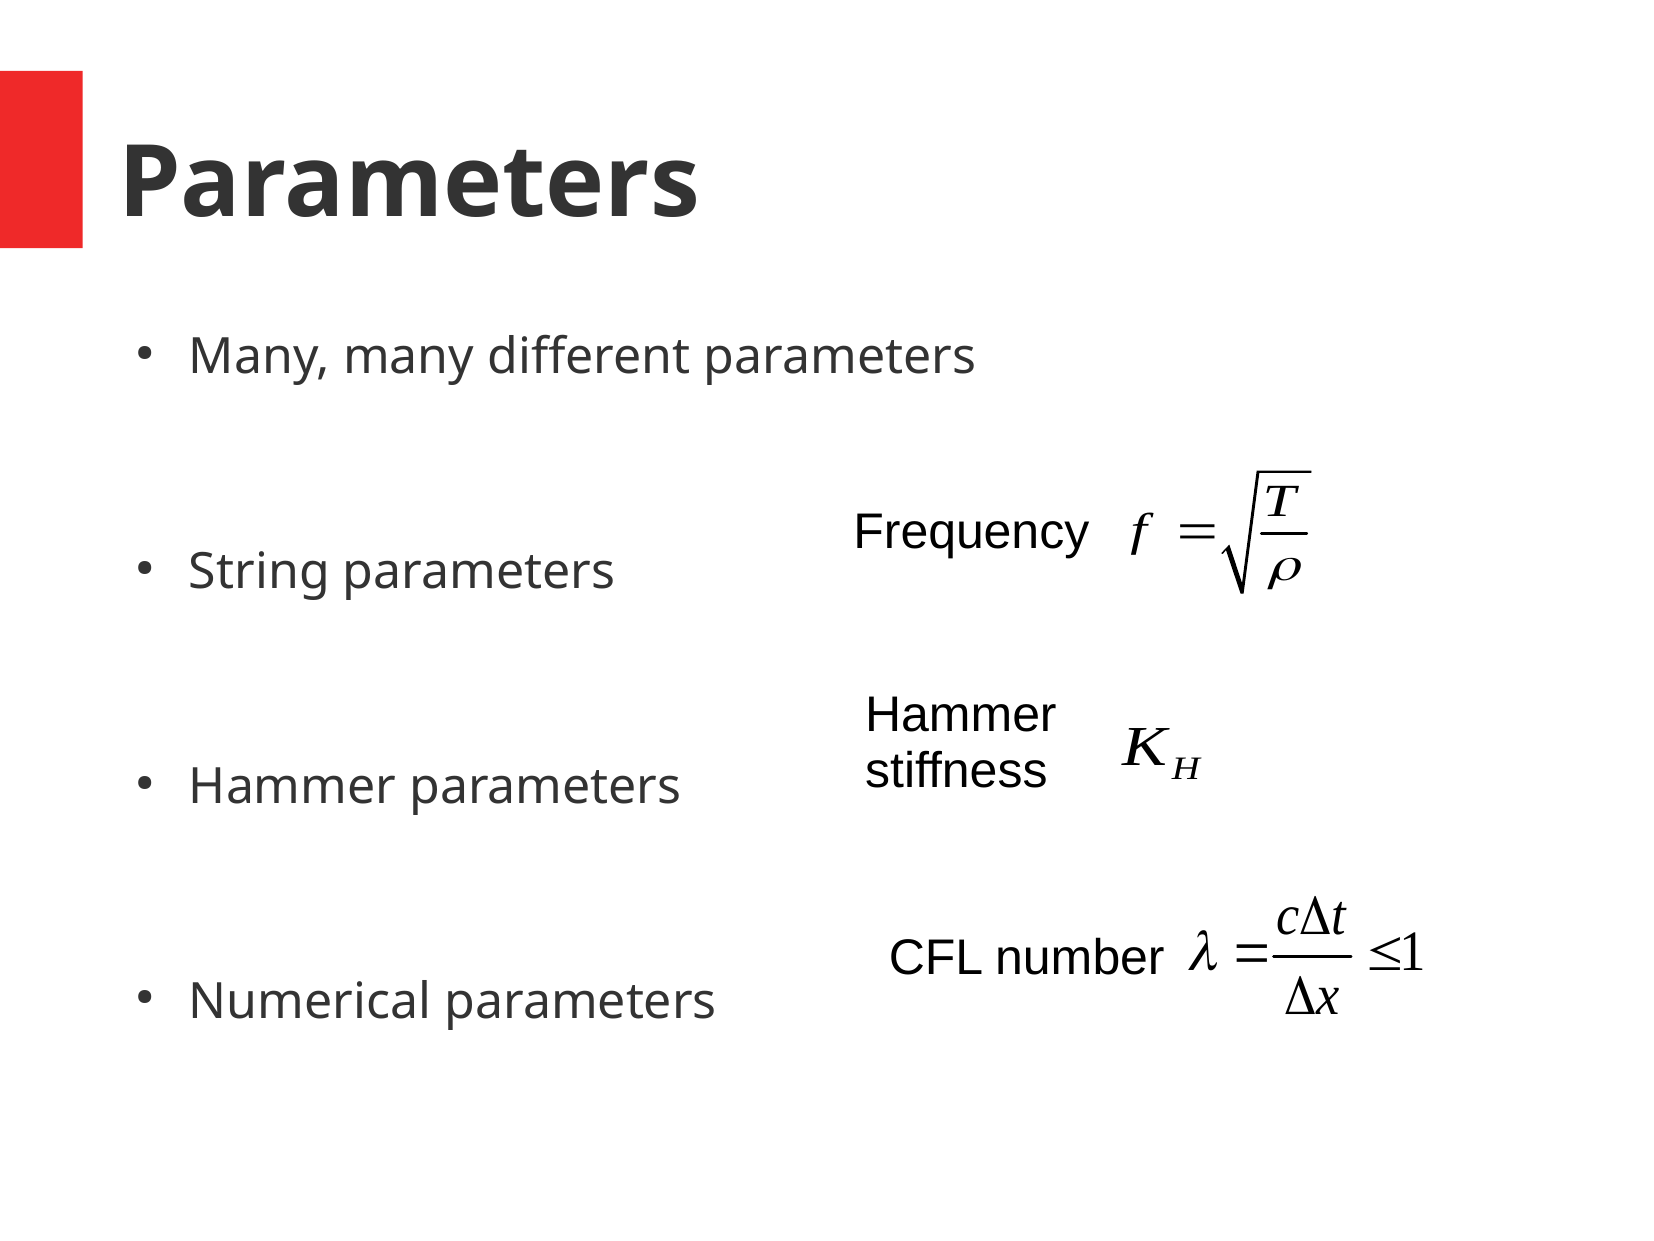

# Parameters
Many, many different parameters
String parameters
Hammer parameters
Numerical parameters
Frequency
Hammer stiffness
CFL number